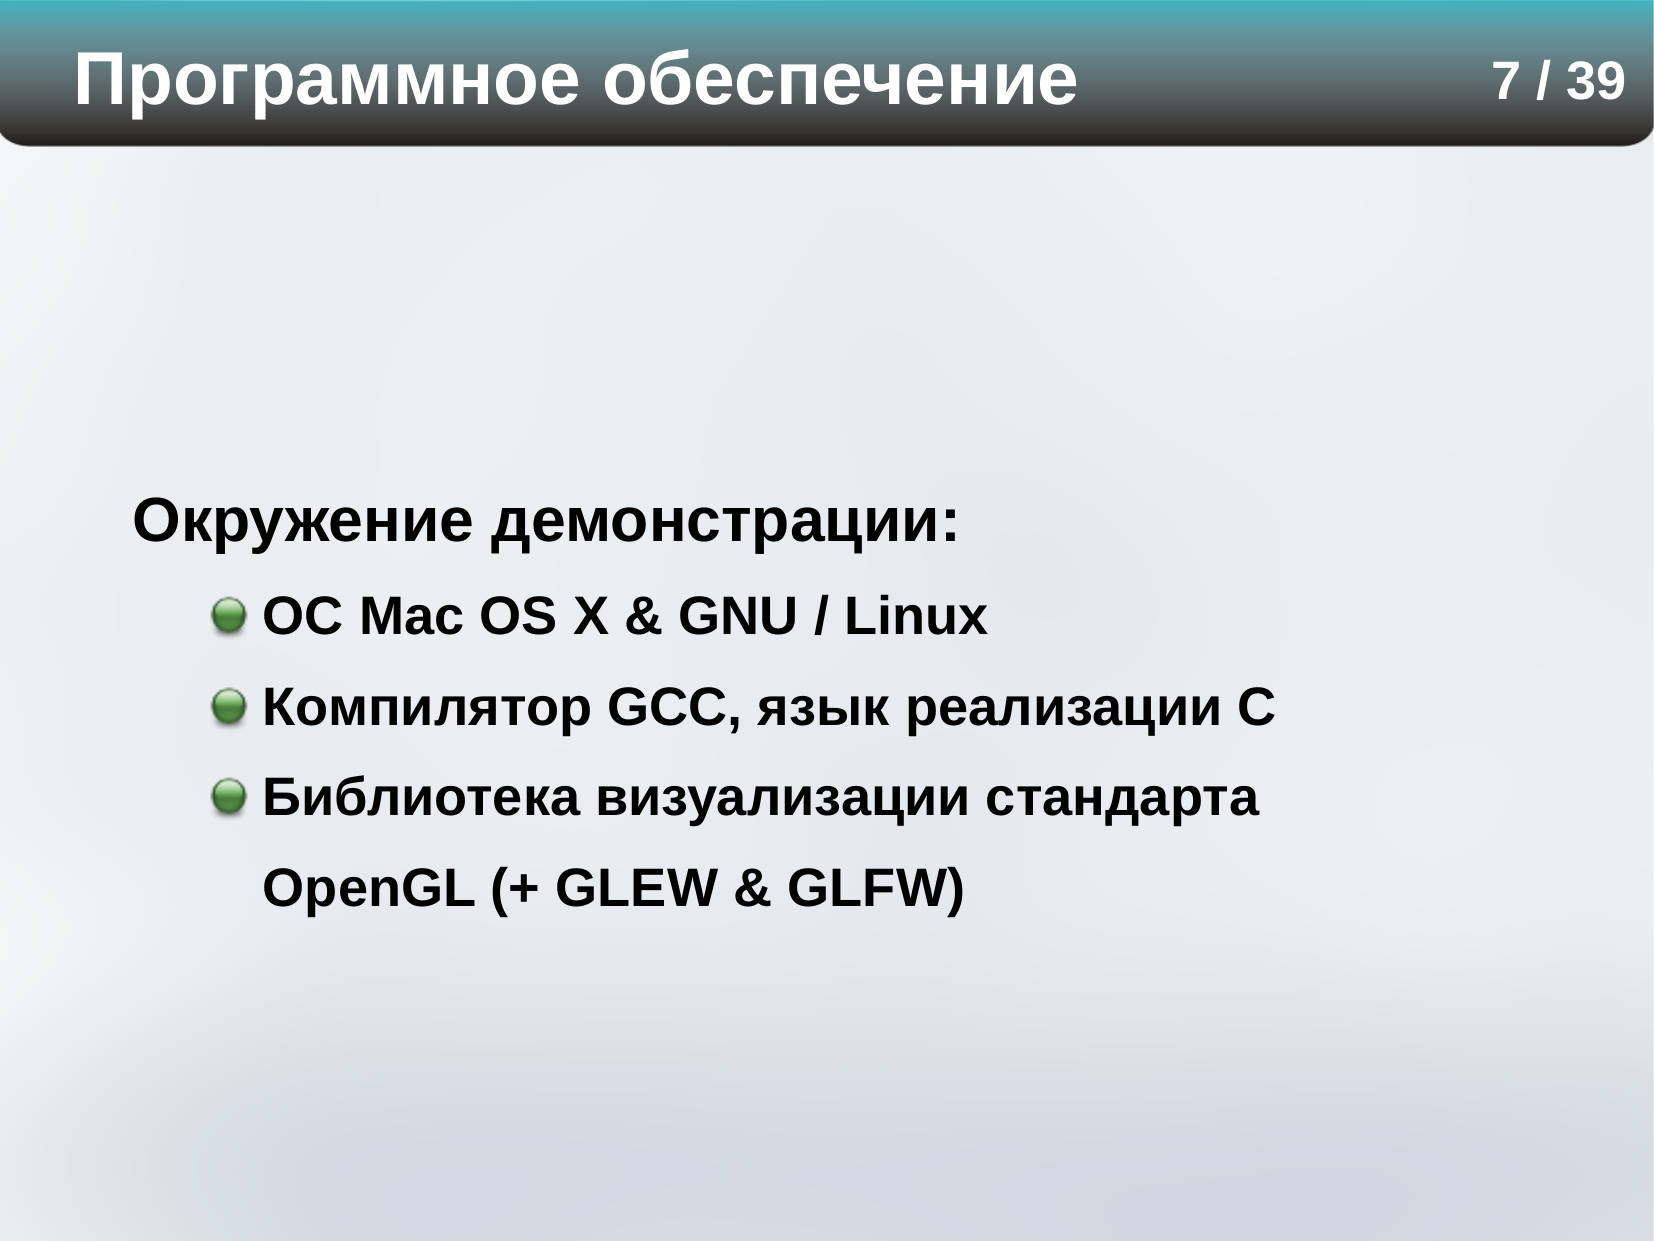

Программное обеспечение
Окружение демонстрации:
ОС Mac OS X & GNU / Linux
Компилятор GCC, язык реализации C
Библиотека визуализации стандарта
OpenGL (+ GLEW & GLFW)